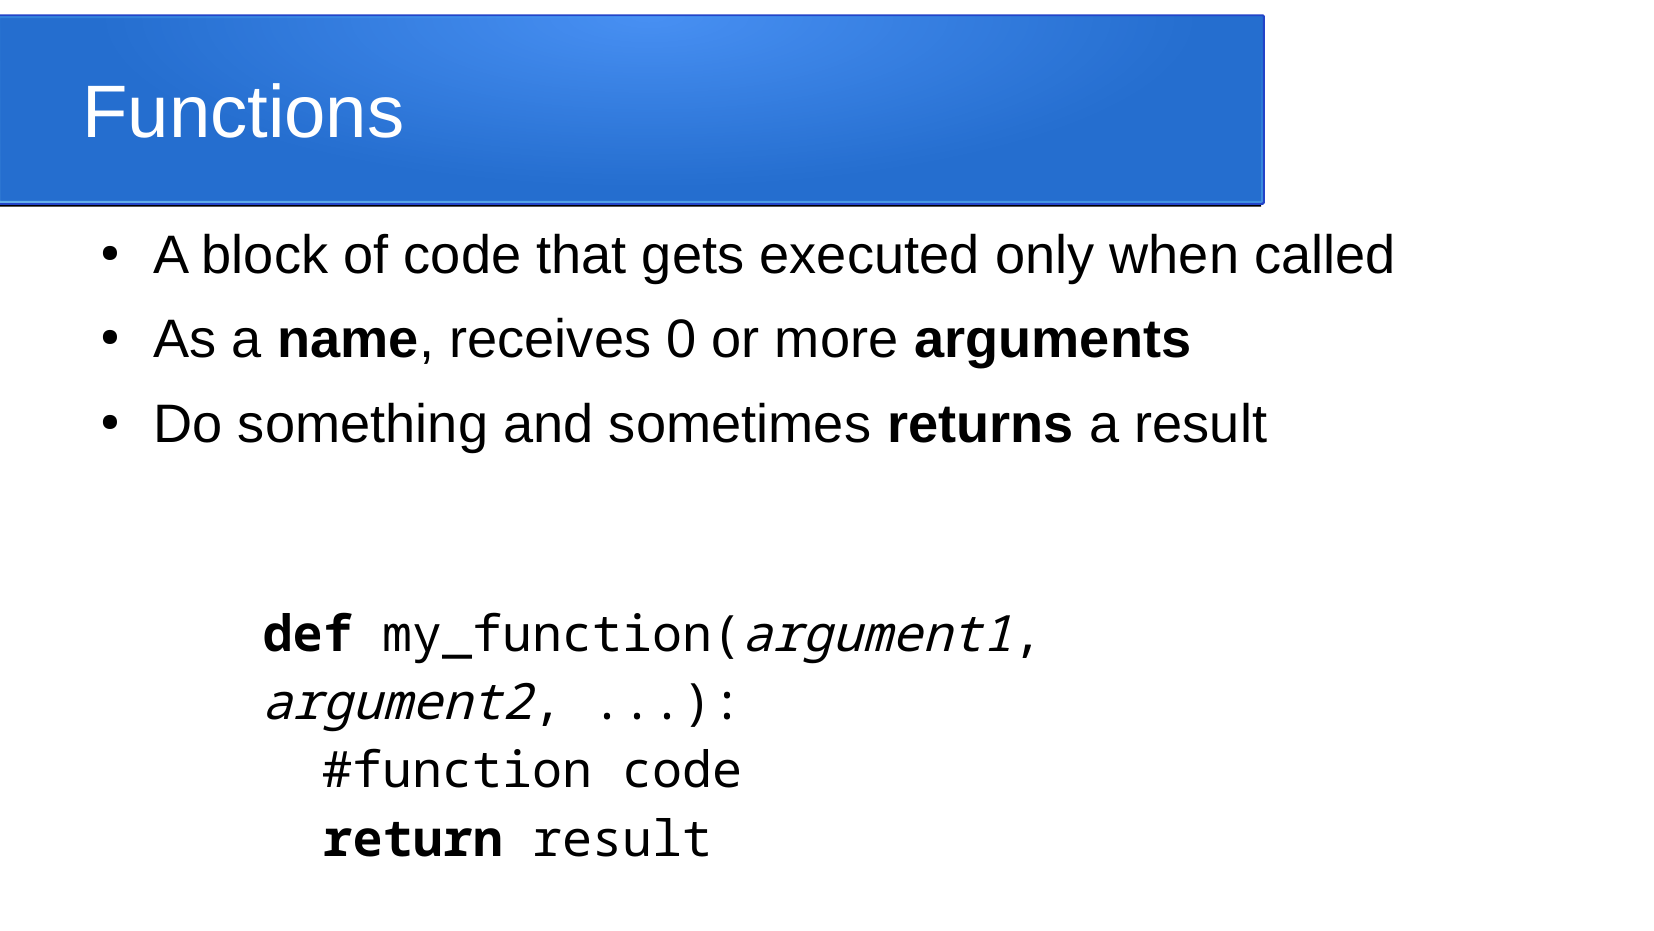

# Functions
A block of code that gets executed only when called
As a name, receives 0 or more arguments
Do something and sometimes returns a result
def my_function(argument1, argument2, ...):
 #function code
 return result